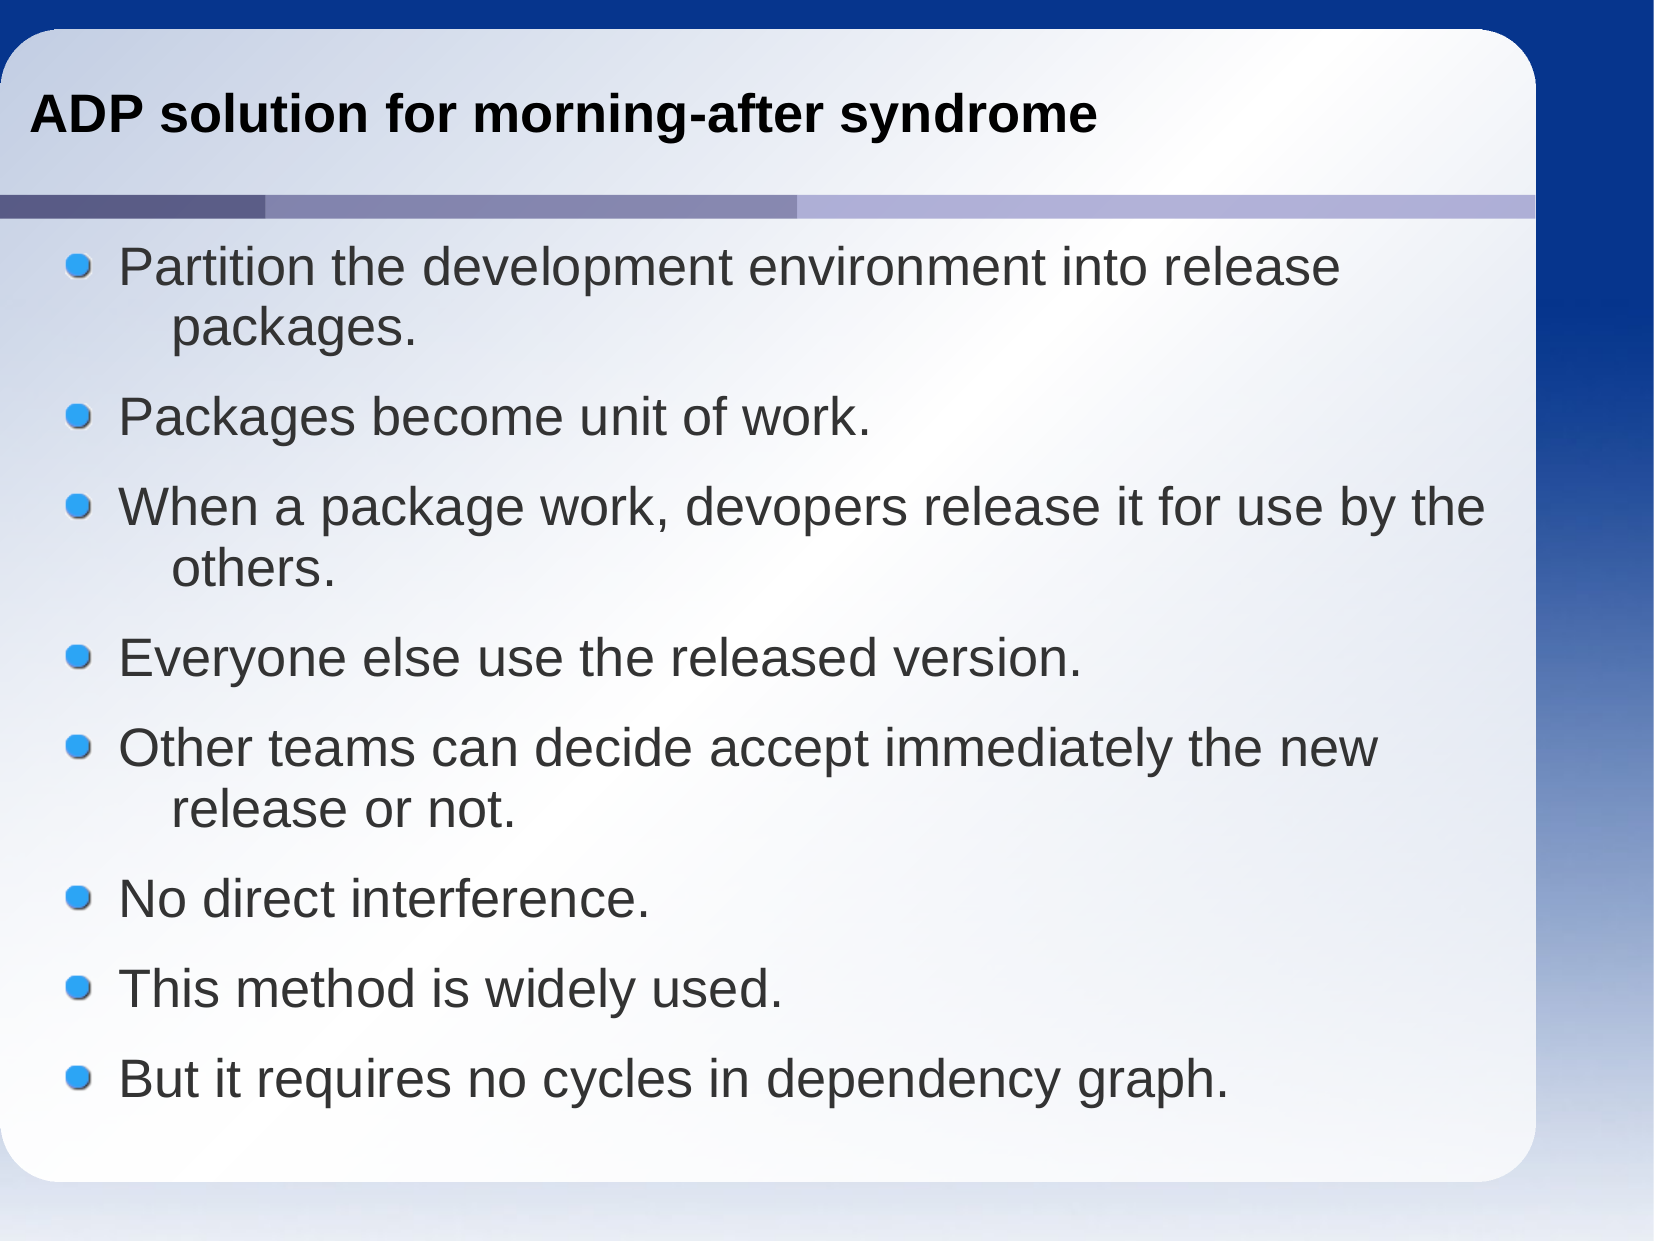

# ADP solution for morning-after syndrome
Partition the development environment into release packages.
Packages become unit of work.
When a package work, devopers release it for use by the others.
Everyone else use the released version.
Other teams can decide accept immediately the new release or not.
No direct interference.
This method is widely used.
But it requires no cycles in dependency graph.